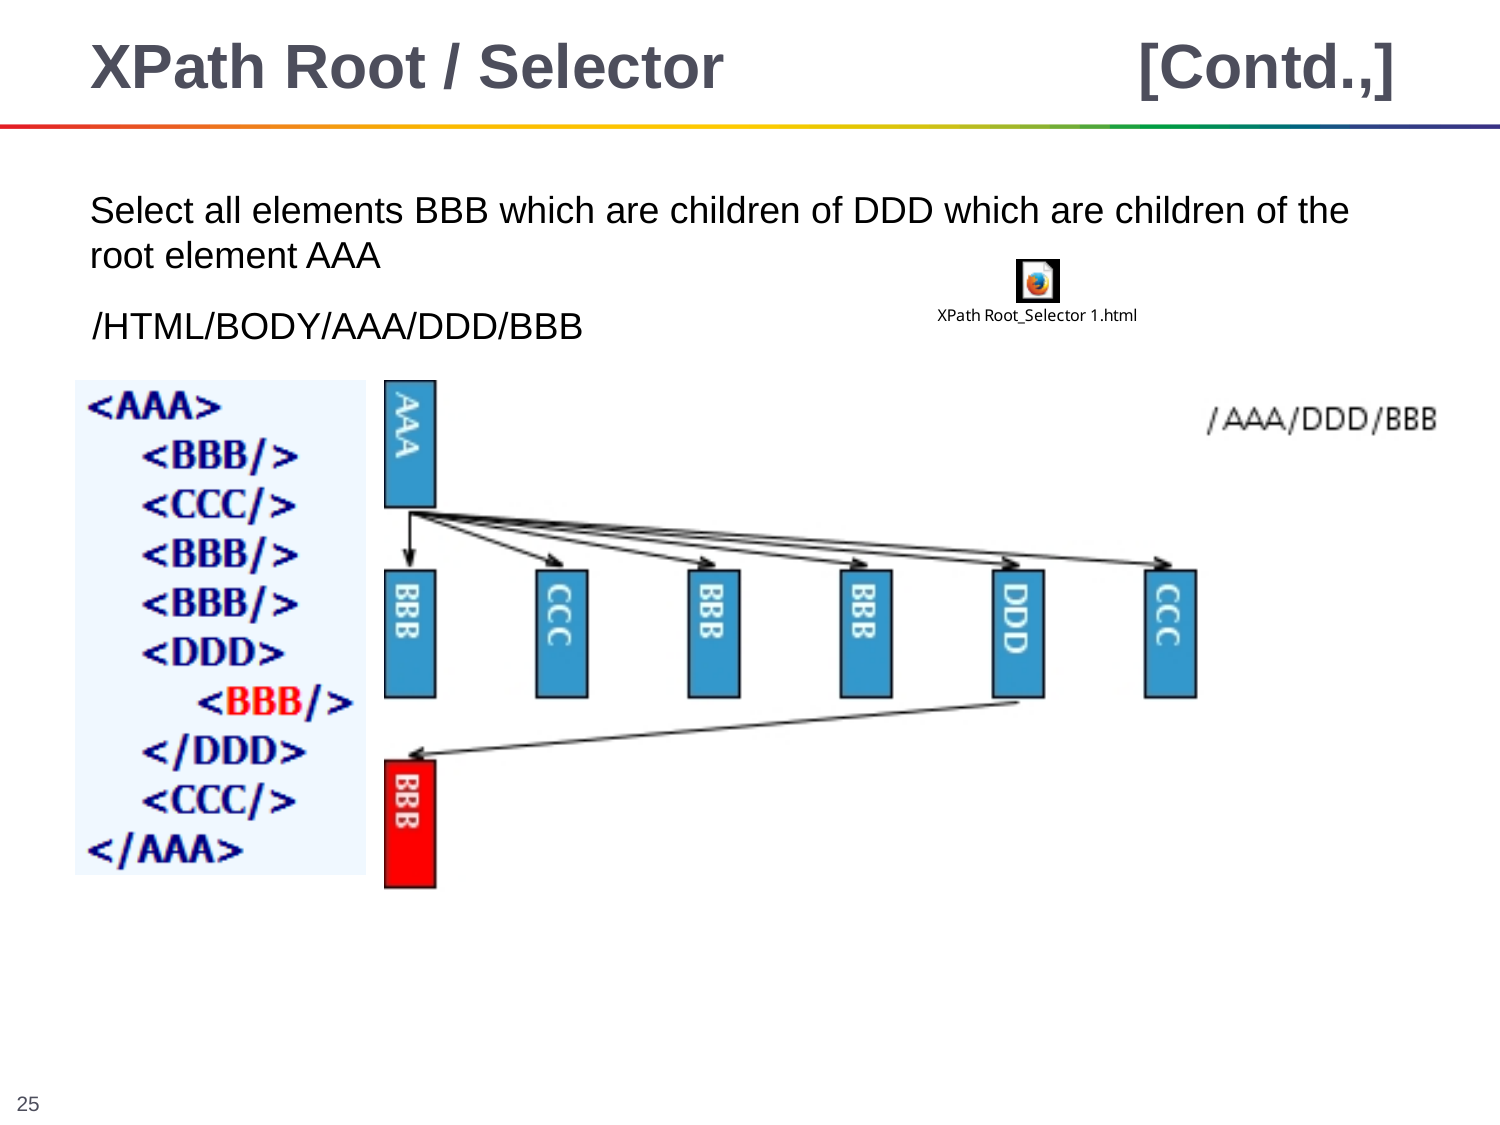

# XPath Root / Selector [Contd.,]
Select all elements BBB which are children of DDD which are children of the root element AAA
/HTML/BODY/AAA/DDD/BBB